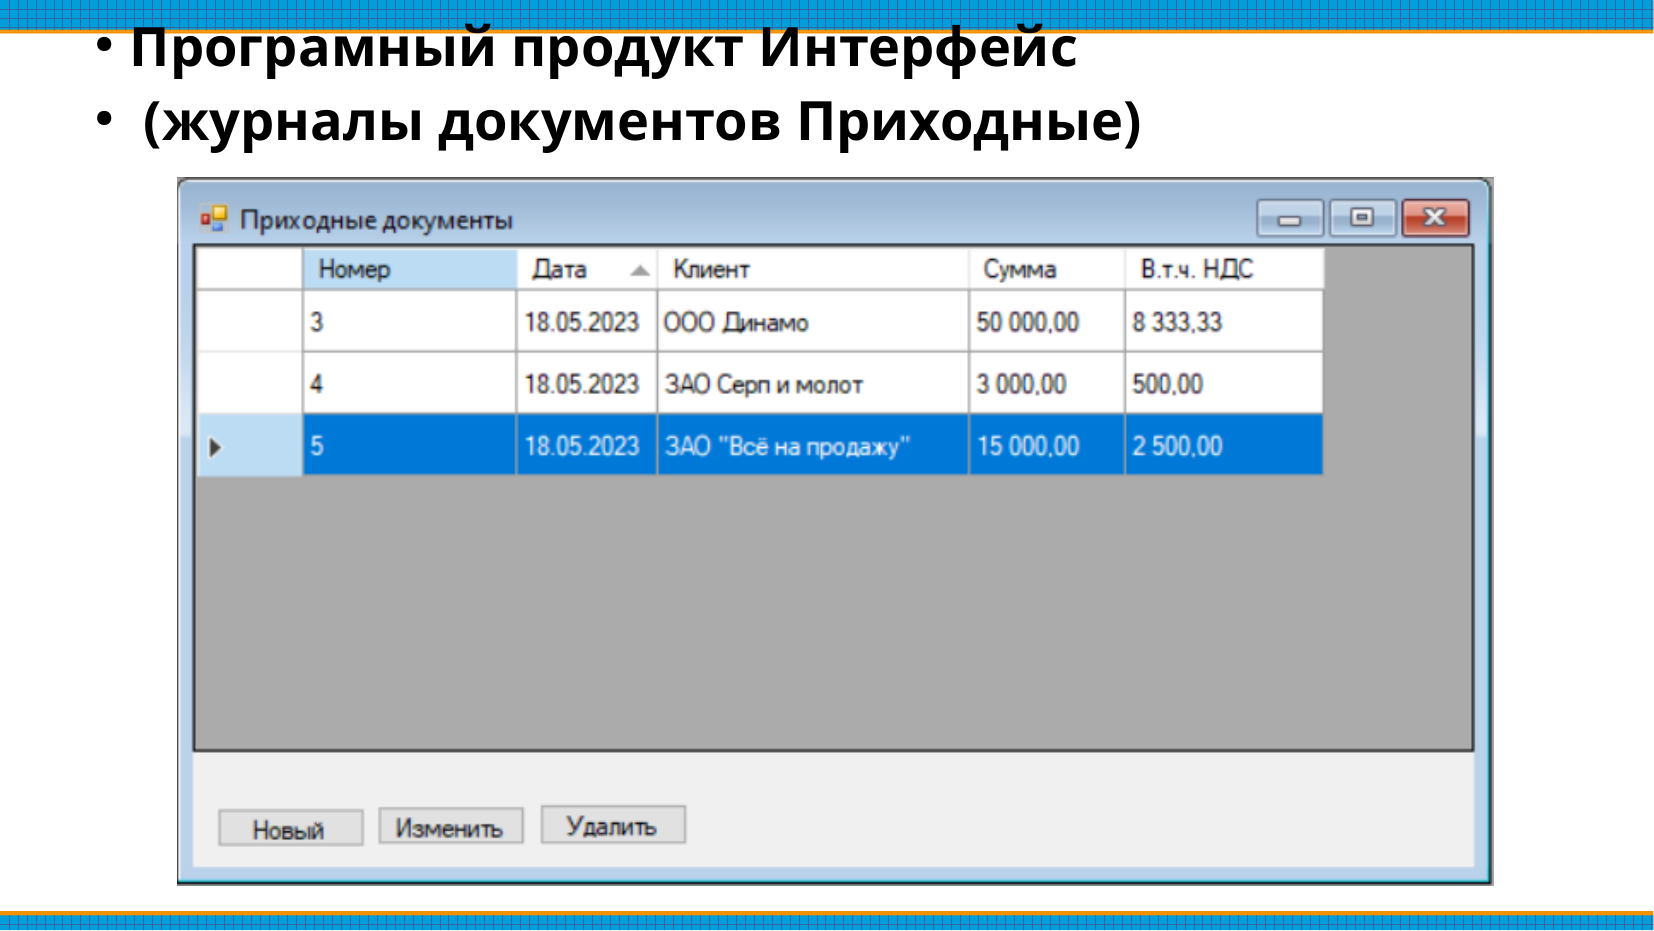

Програмный продукт Интерфейс
 (журналы документов Приходные)
#